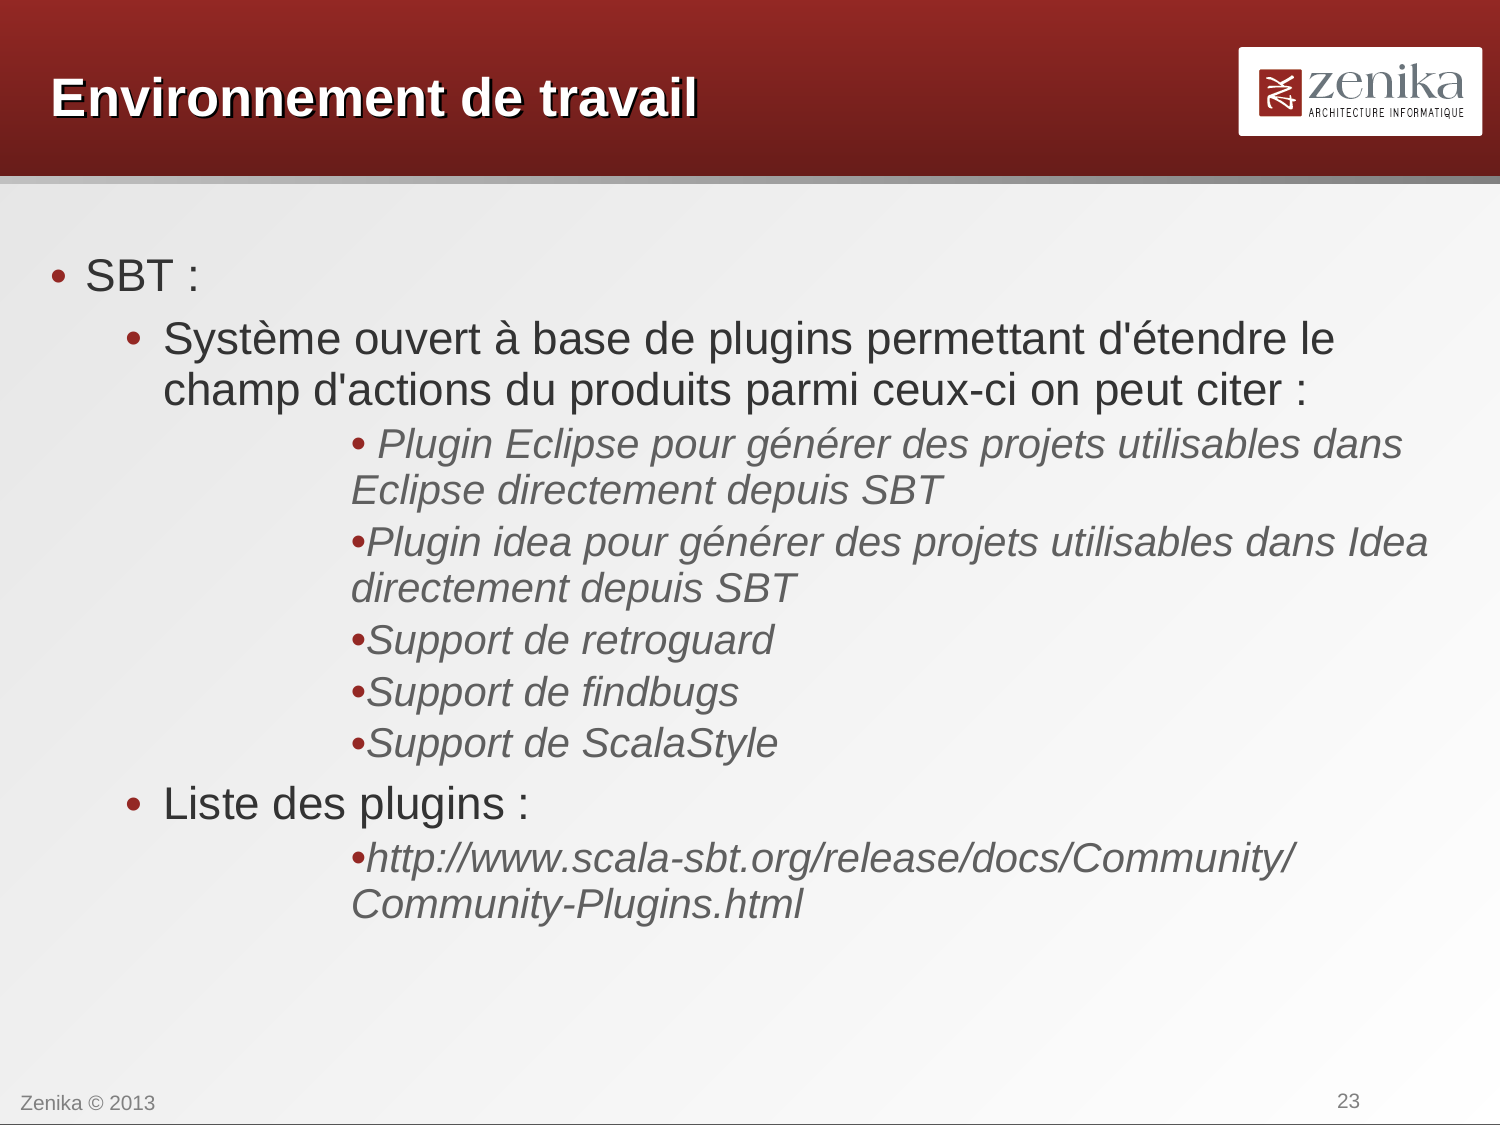

# Environnement de travail
SBT :
Système ouvert à base de plugins permettant d'étendre le champ d'actions du produits parmi ceux-ci on peut citer :
 Plugin Eclipse pour générer des projets utilisables dans Eclipse directement depuis SBT
Plugin idea pour générer des projets utilisables dans Idea directement depuis SBT
Support de retroguard
Support de findbugs
Support de ScalaStyle
Liste des plugins :
http://www.scala-sbt.org/release/docs/Community/Community-Plugins.html